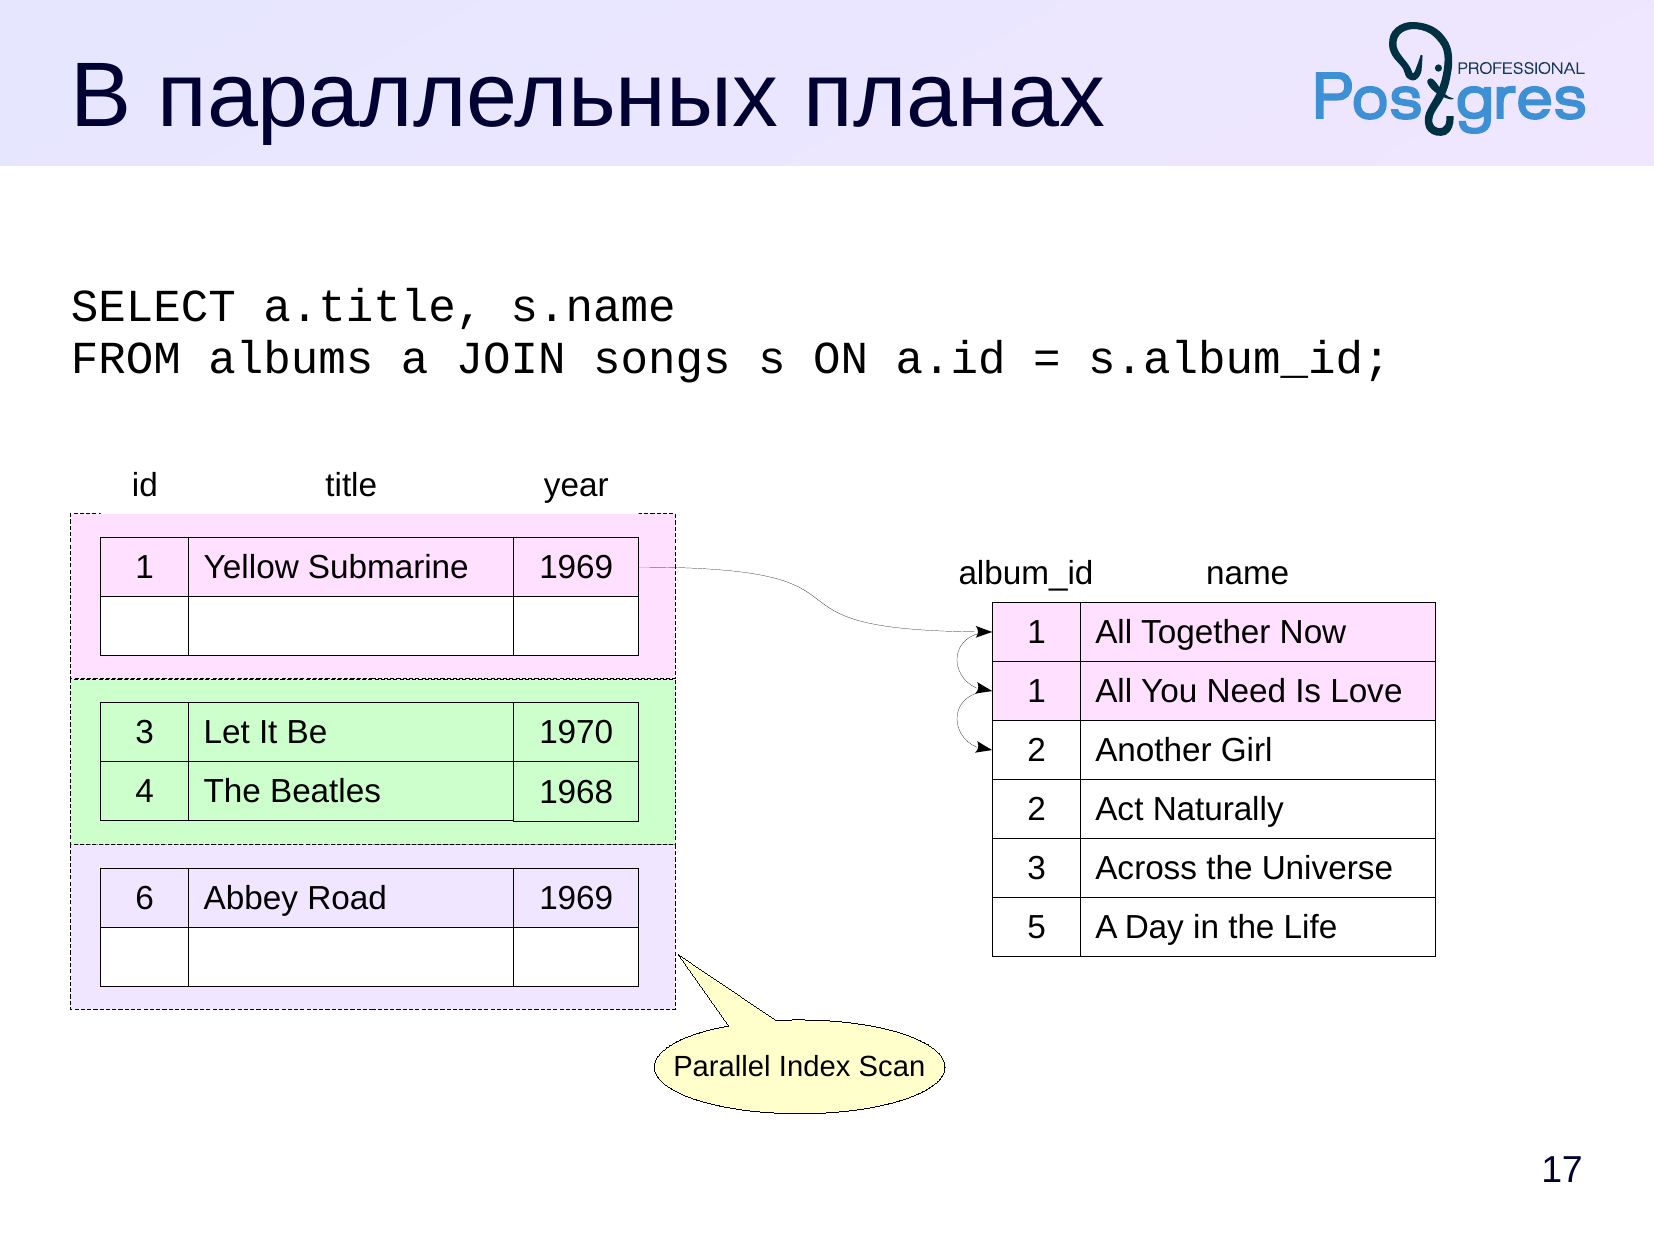

В параллельных планах
# SELECT a.title, s.name FROM albums a JOIN songs s ON a.id = s.album_id;
id
title
year
1
Yellow Submarine
1969
album_id
name
1
All Together Now
1
All You Need Is Love
3
Let It Be
1970
2
Another Girl
4
The Beatles
1968
2
Act Naturally
3
Across the Universe
6
Abbey Road
1969
5
A Day in the Life
Parallel Index Scan